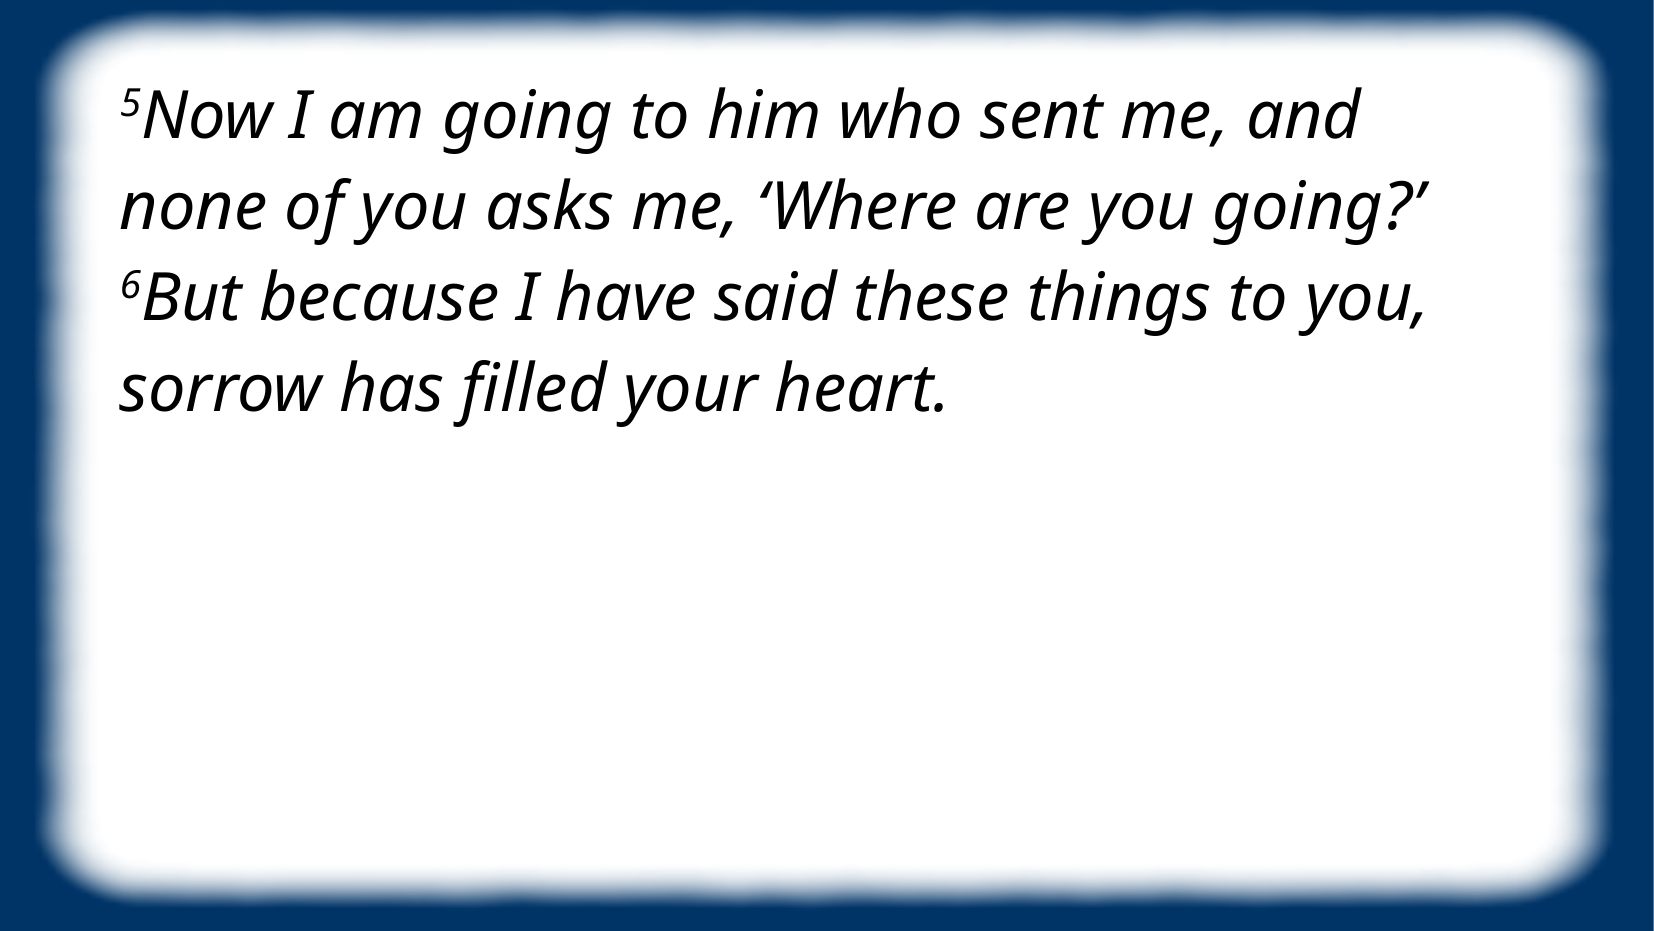

5Now I am going to him who sent me, and none of you asks me, ‘Where are you going?’ 6But because I have said these things to you, sorrow has filled your heart.